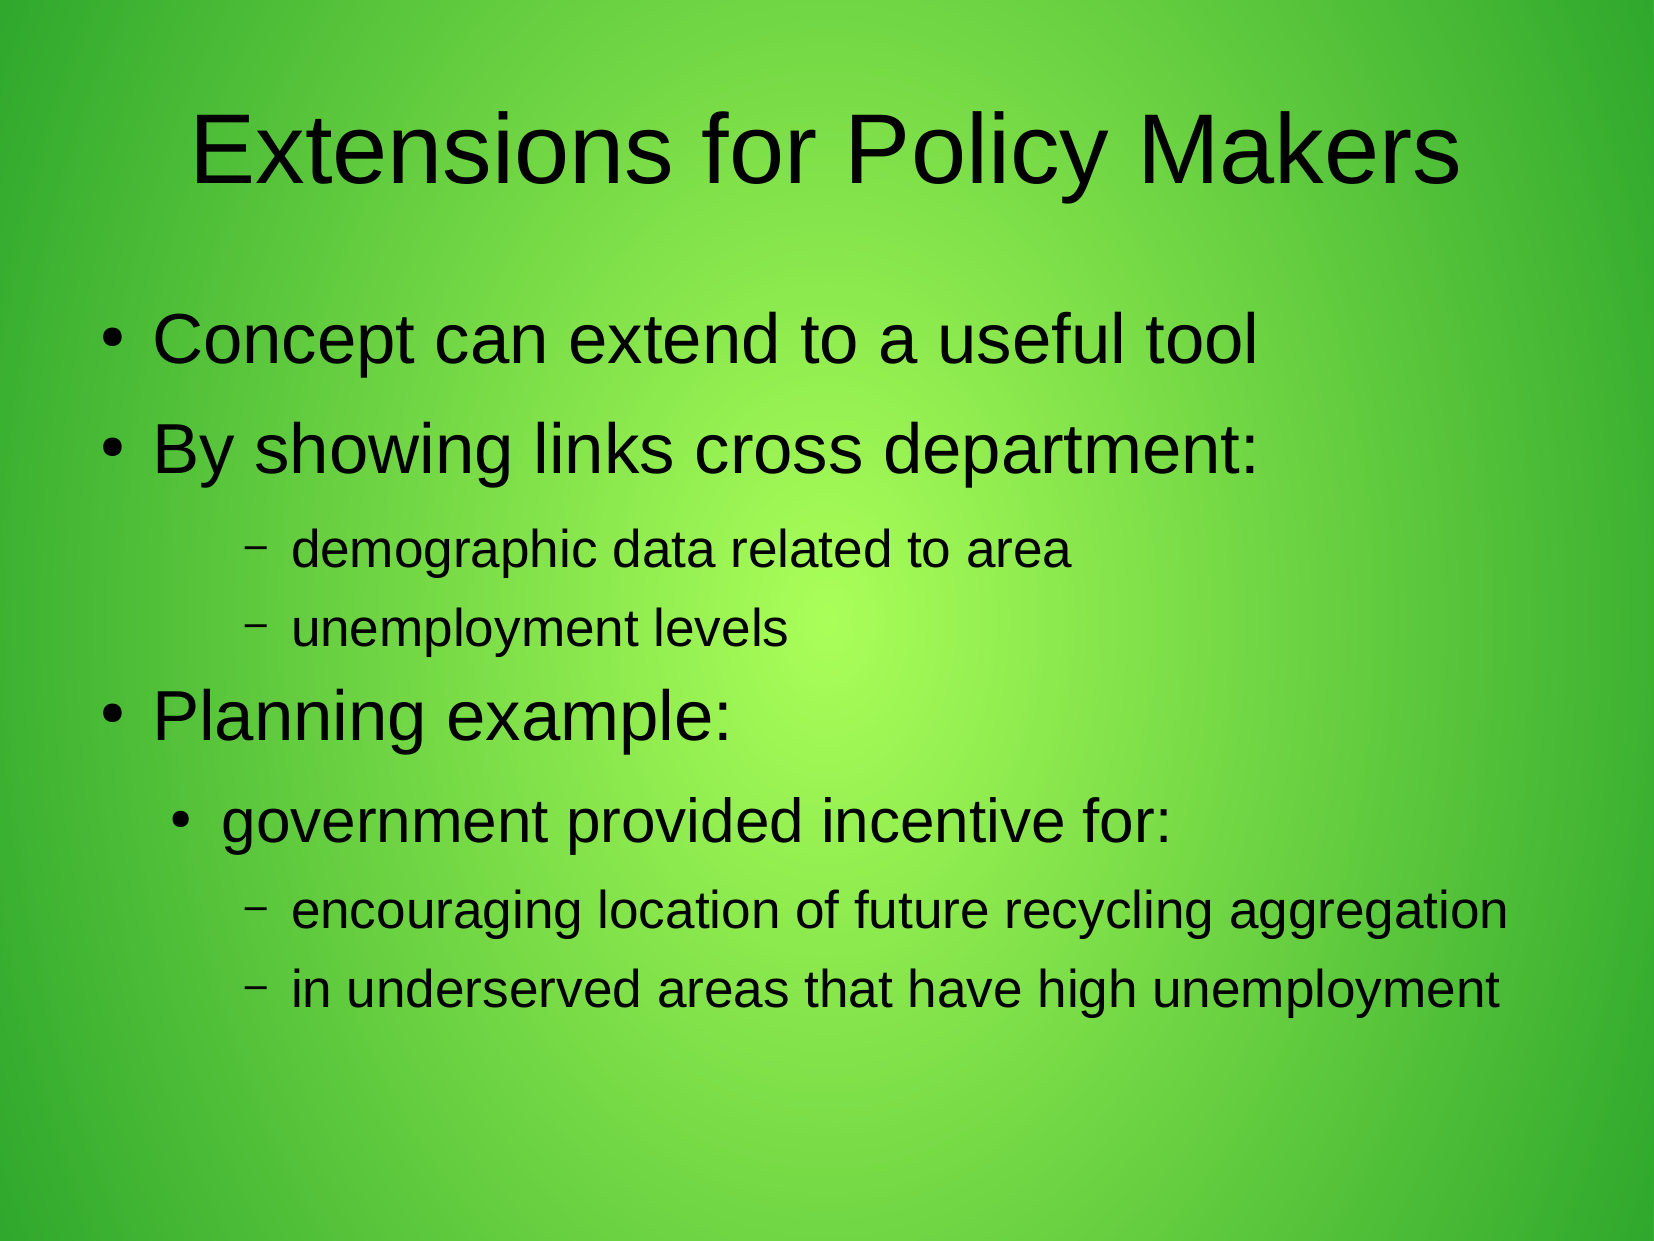

# Extensions for Policy Makers
Concept can extend to a useful tool
By showing links cross department:
demographic data related to area
unemployment levels
Planning example:
government provided incentive for:
encouraging location of future recycling aggregation
in underserved areas that have high unemployment